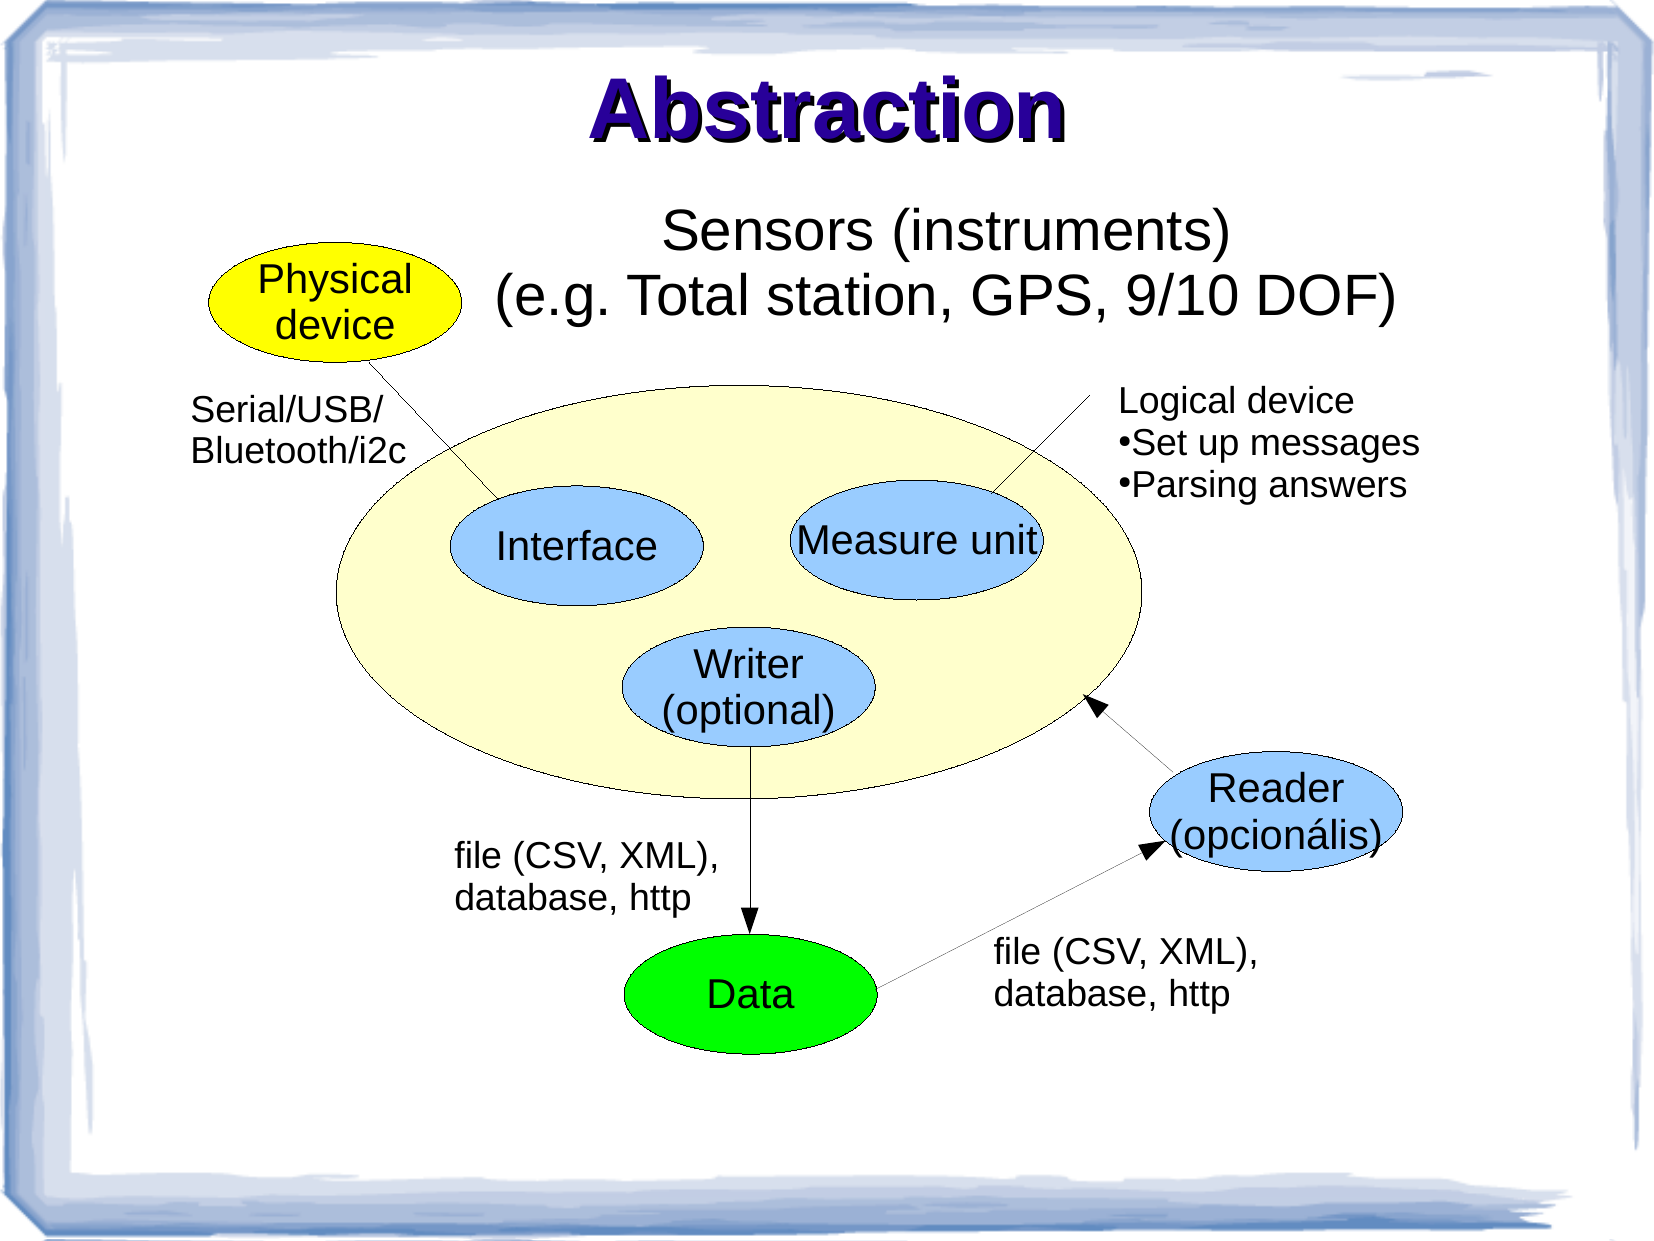

# Abstraction
Sensors (instruments)
(e.g. Total station, GPS, 9/10 DOF)
Physical
device
Logical device
Set up messages
Parsing answers
Serial/USB/
Bluetooth/i2c
Measure unit
Interface
Writer
(optional)
Reader
(opcionális)
file (CSV, XML),
database, http
file (CSV, XML),
database, http
Data